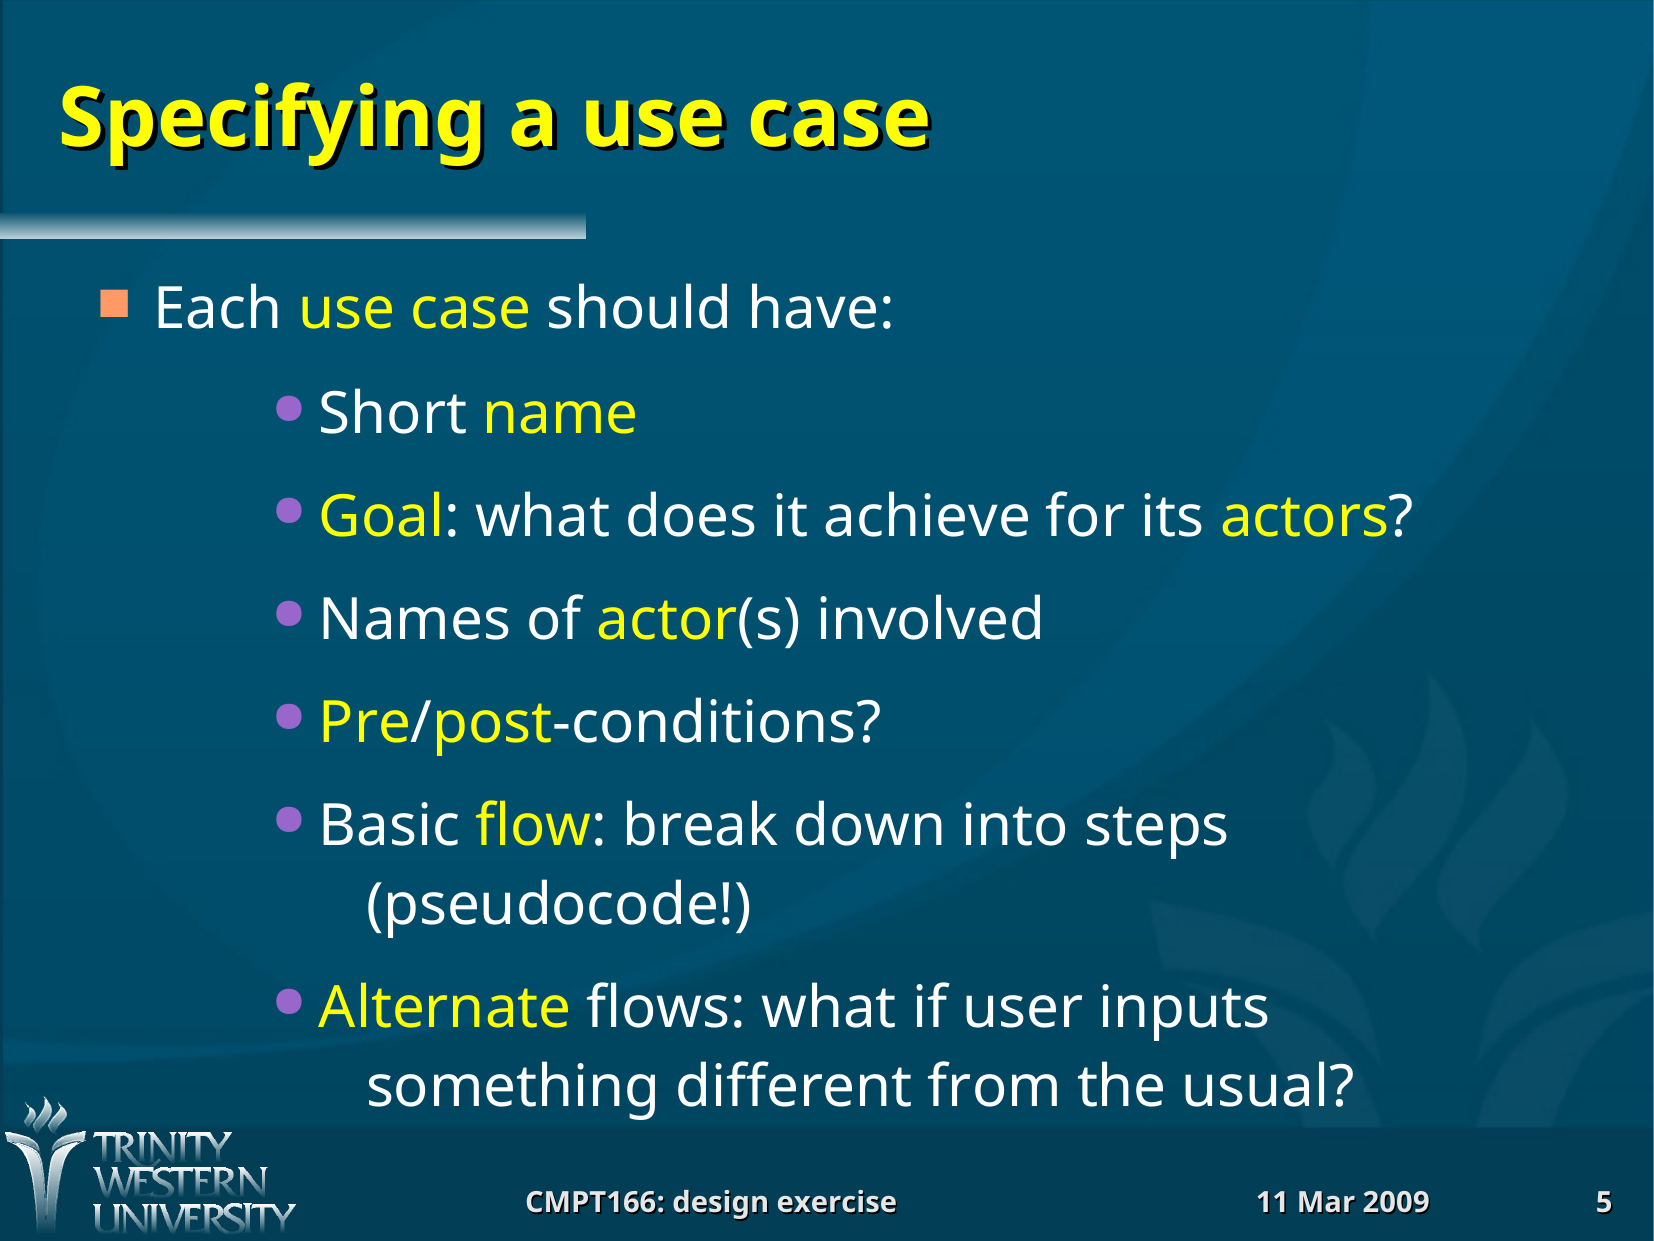

# Specifying a use case
Each use case should have:
Short name
Goal: what does it achieve for its actors?
Names of actor(s) involved
Pre/post-conditions?
Basic flow: break down into steps (pseudocode!)
Alternate flows: what if user inputs something different from the usual?
CMPT166: design exercise
11 Mar 2009
5